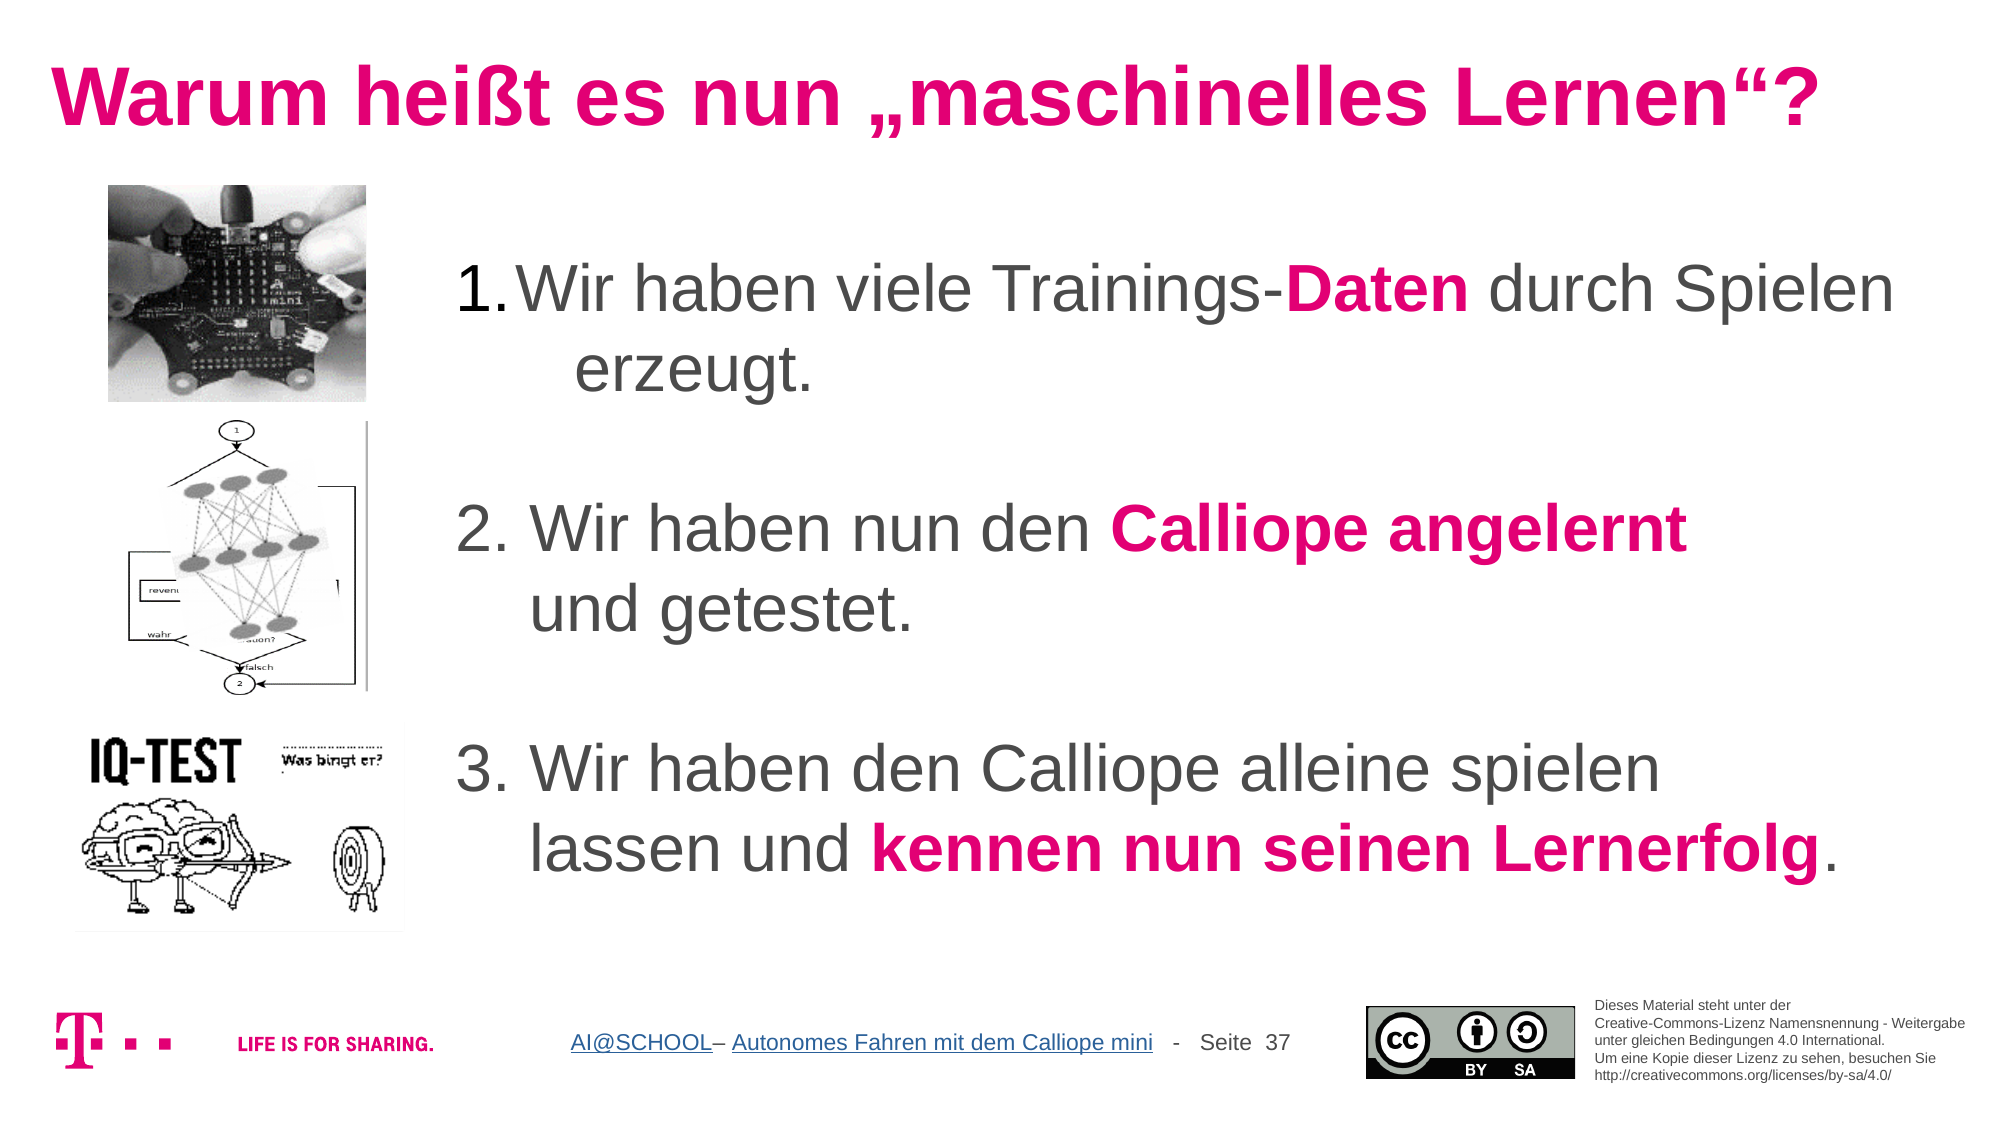

Warum heißt es nun „maschinelles Lernen“?
Wir haben viele Trainings-Daten durch Spielen erzeugt.
2. Wir haben nun den Calliope angelernt
 und getestet.
3. Wir haben den Calliope alleine spielen
 lassen und kennen nun seinen Lernerfolg.